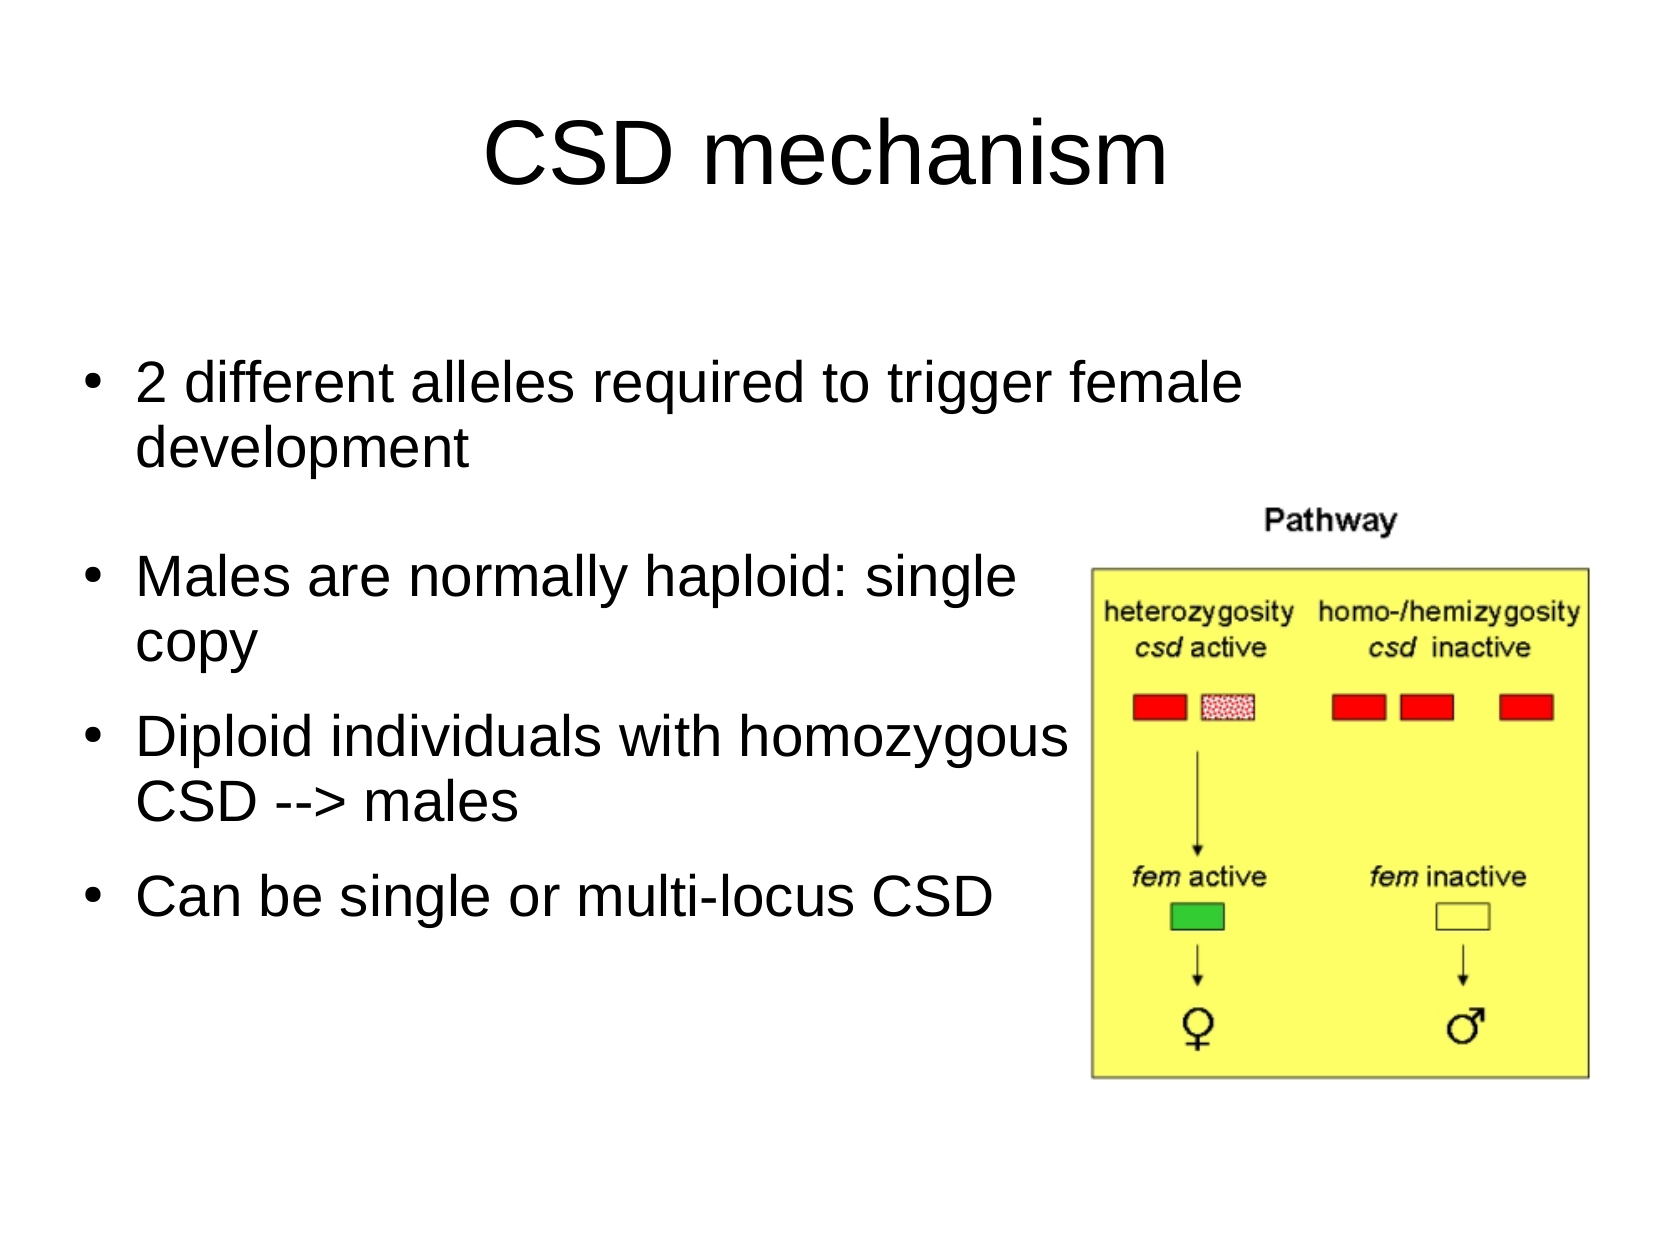

# CSD mechanism
2 different alleles required to trigger female development
Males are normally haploid: single copy
Diploid individuals with homozygous CSD --> males
Can be single or multi-locus CSD